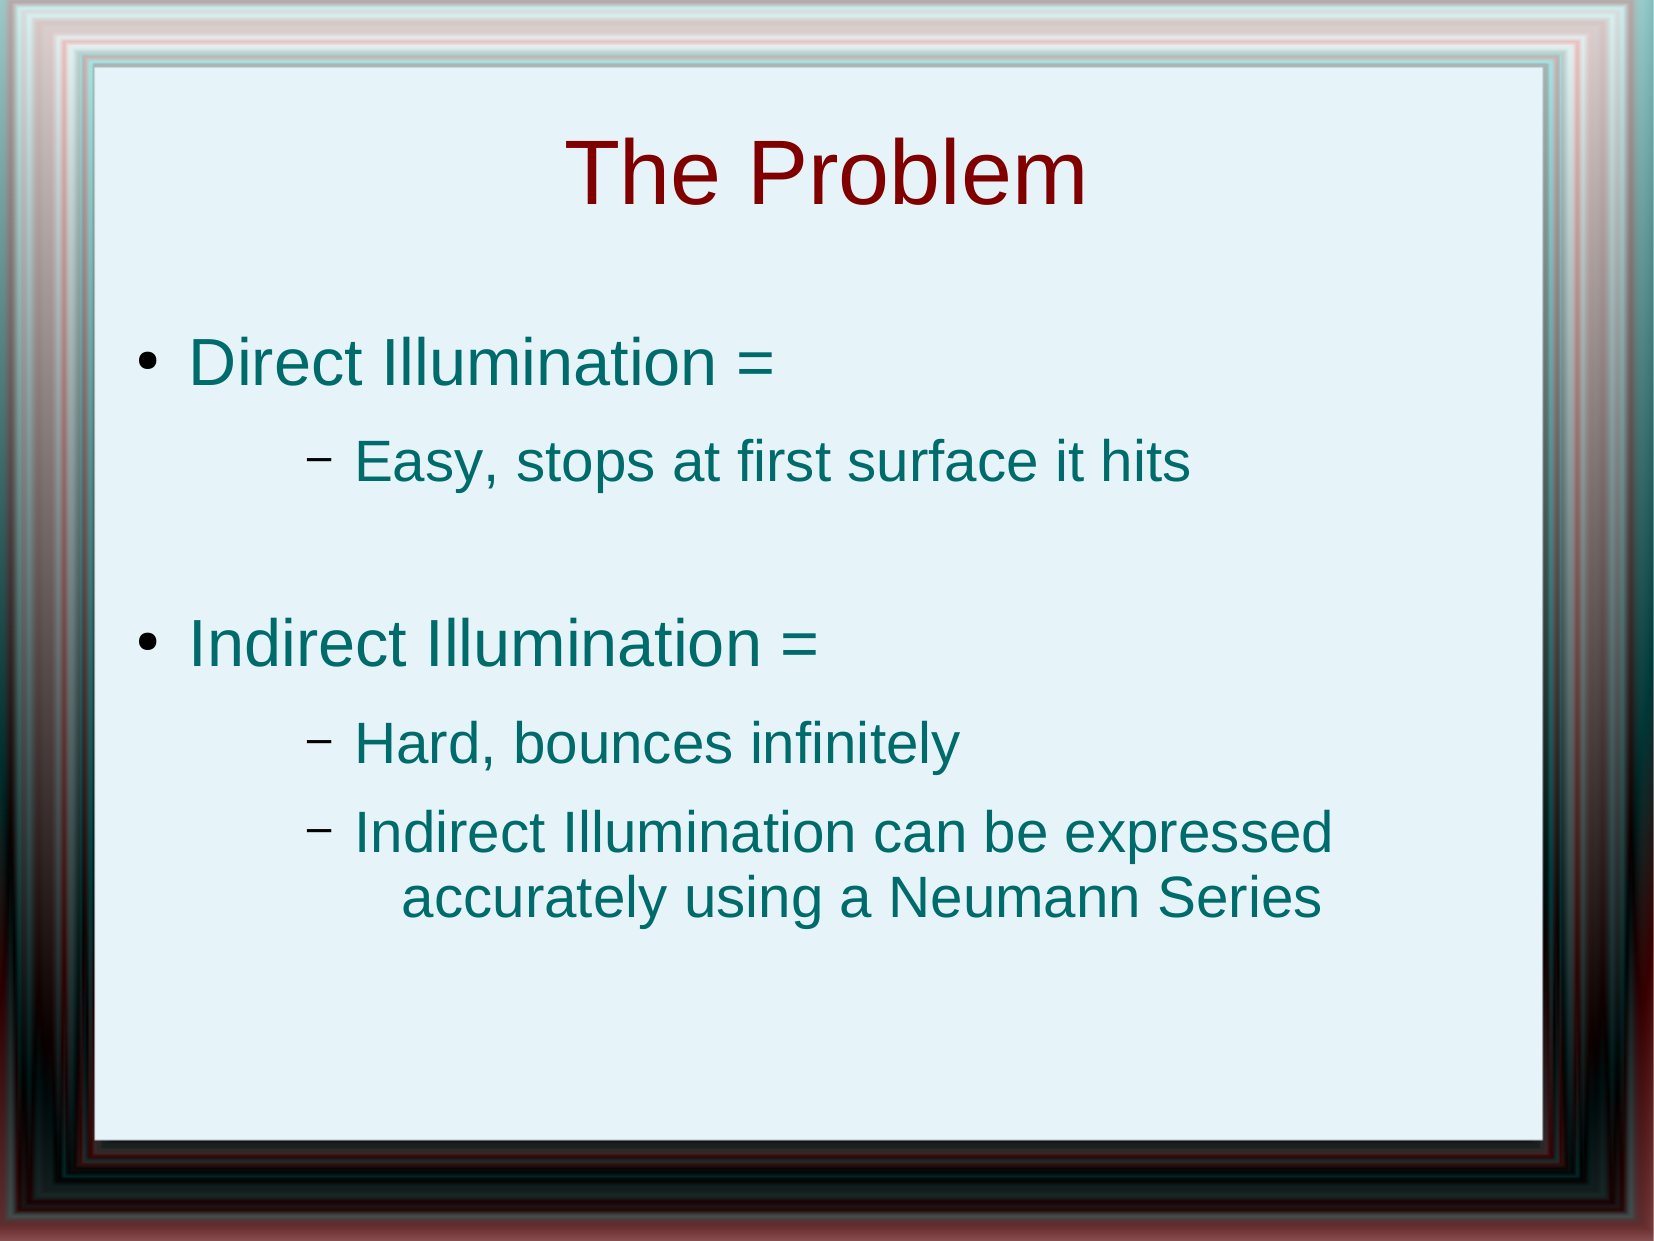

# The Problem
Direct Illumination =
Easy, stops at first surface it hits
Indirect Illumination =
Hard, bounces infinitely
Indirect Illumination can be expressed accurately using a Neumann Series